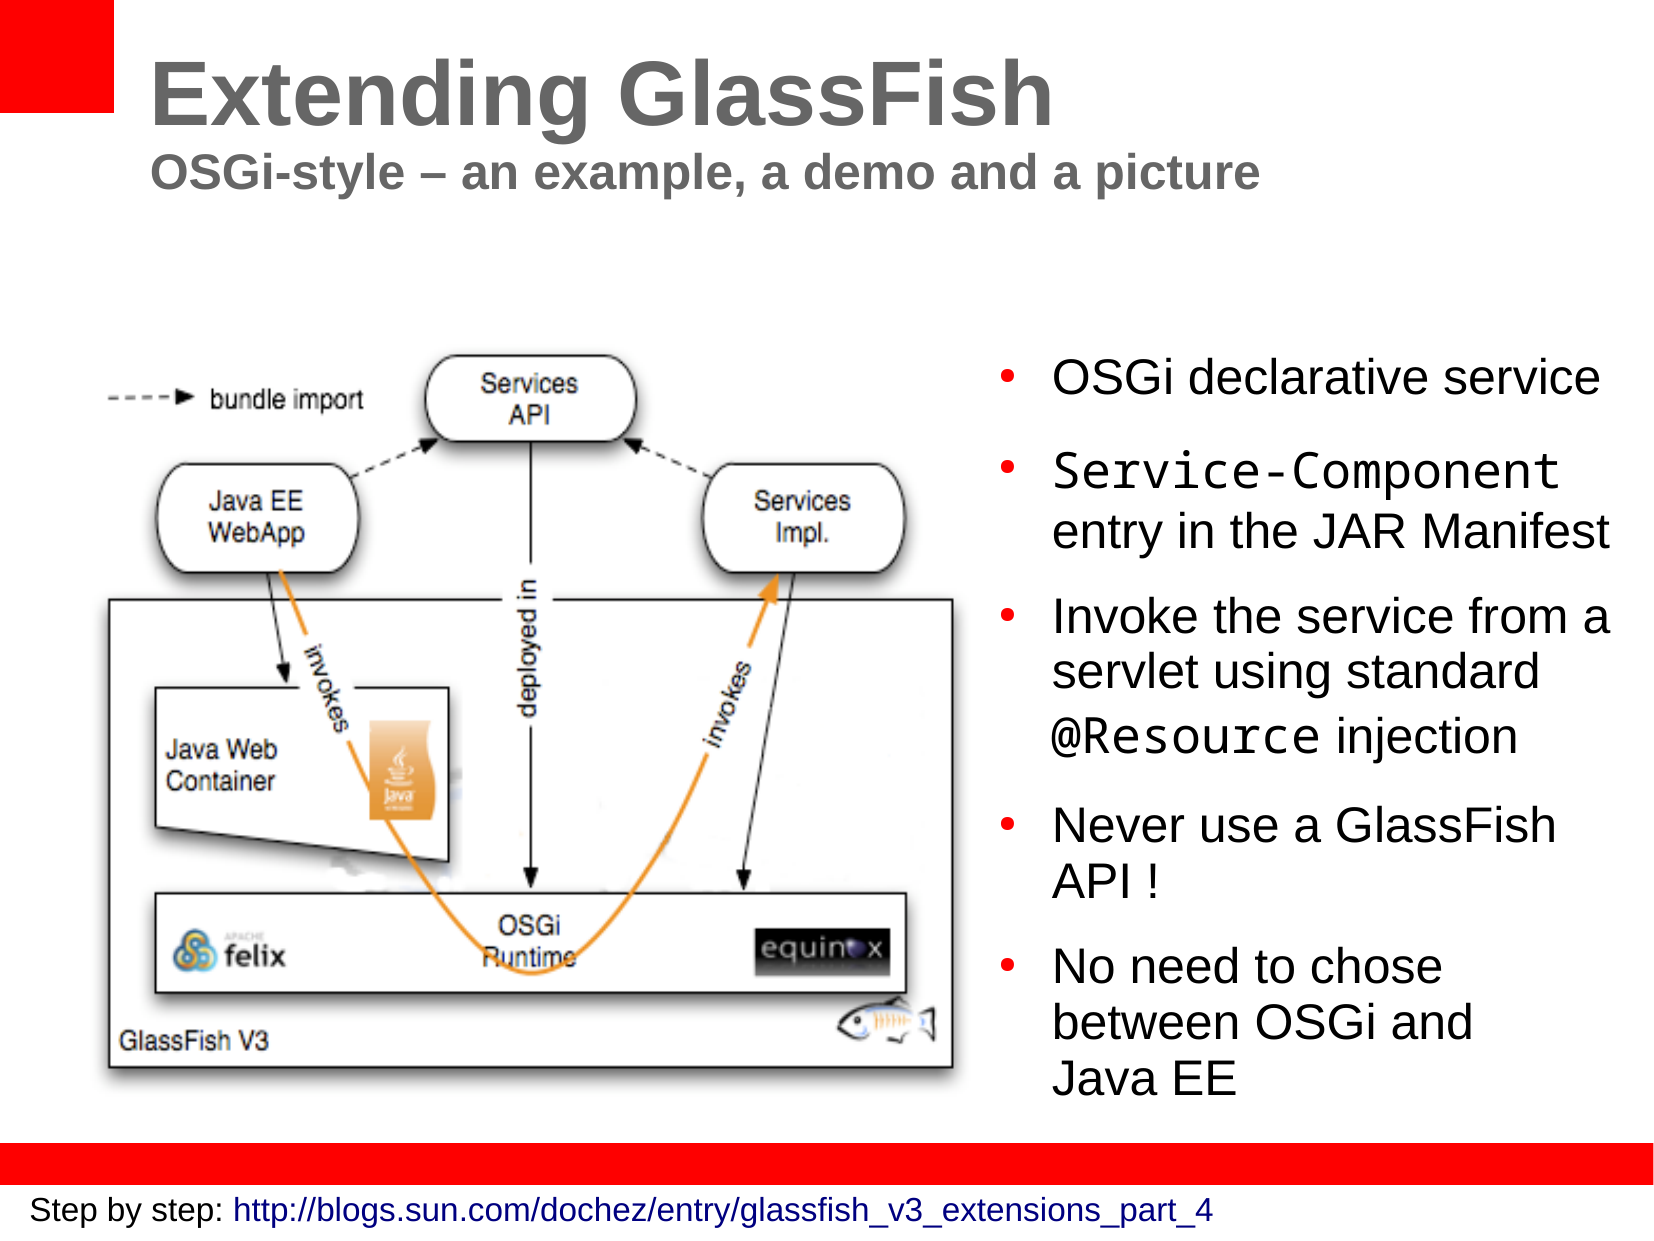

# Extending GlassFish OSGi-style – an example, a demo and a picture
OSGi declarative service
Service-Component entry in the JAR Manifest
Invoke the service from a servlet using standard @Resource injection
Never use a GlassFish API !
No need to chose between OSGi and
Java EE
Step by step: http://blogs.sun.com/dochez/entry/glassfish_v3_extensions_part_4